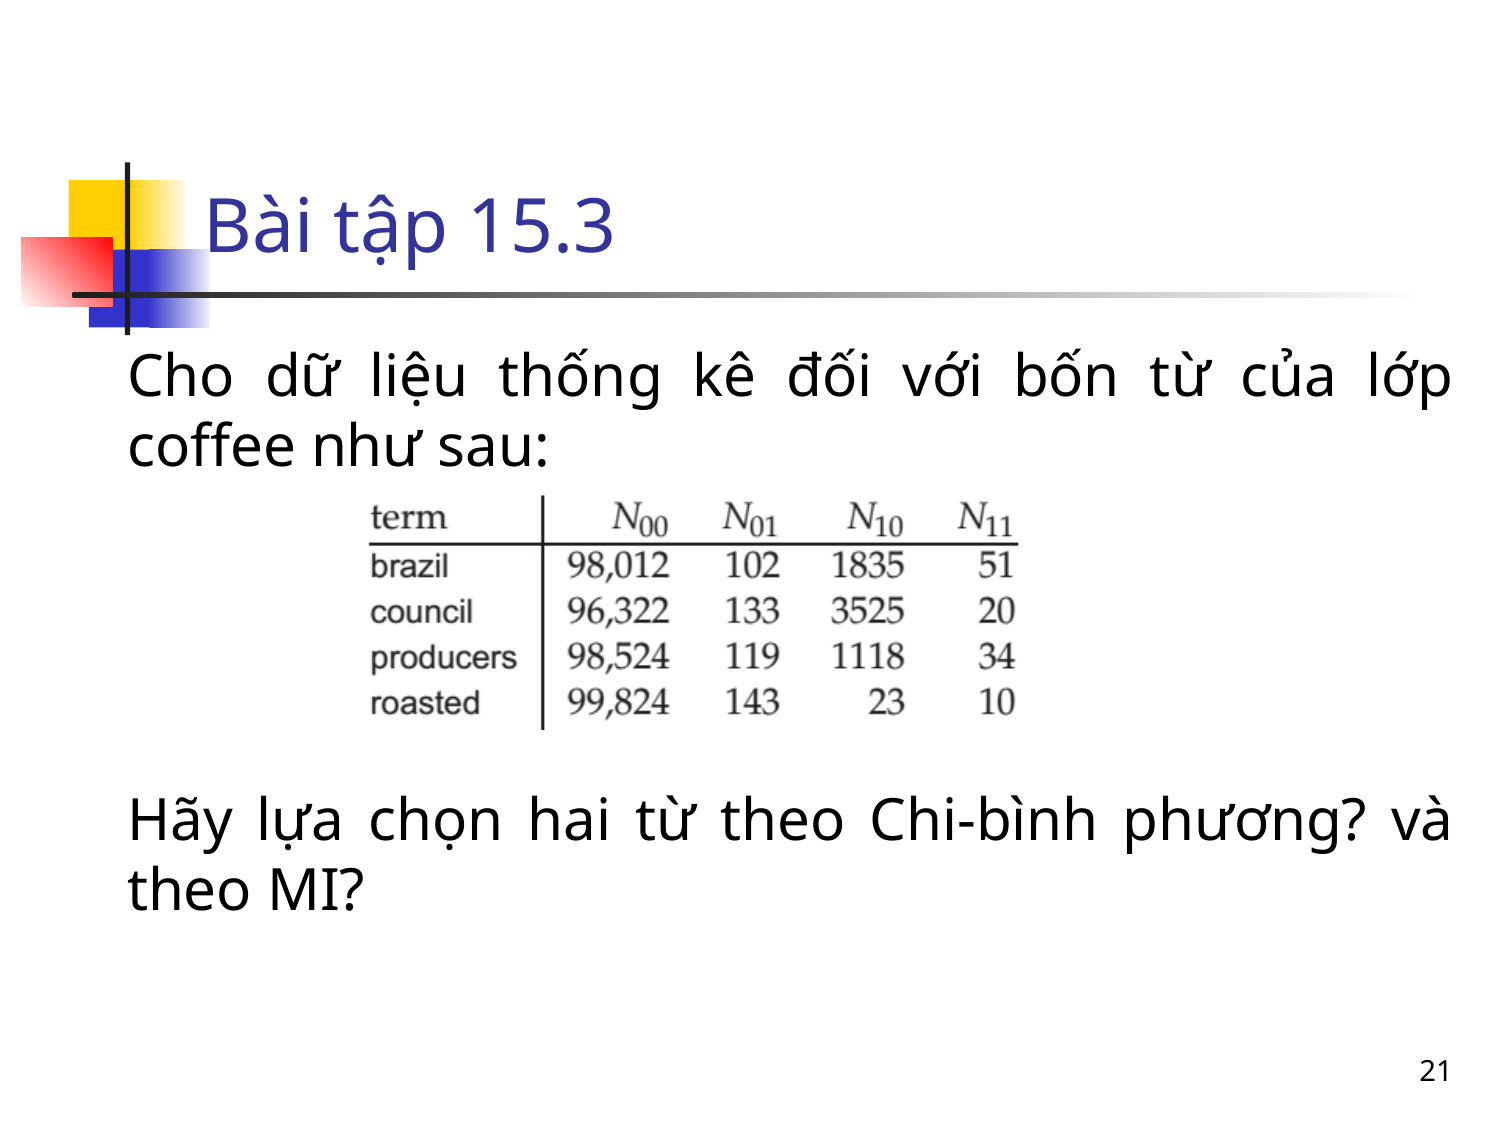

# Bài tập 15.3
Cho dữ liệu thống kê đối với bốn từ của lớp coffee như sau:
Hãy lựa chọn hai từ theo Chi-bình phương? và theo MI?